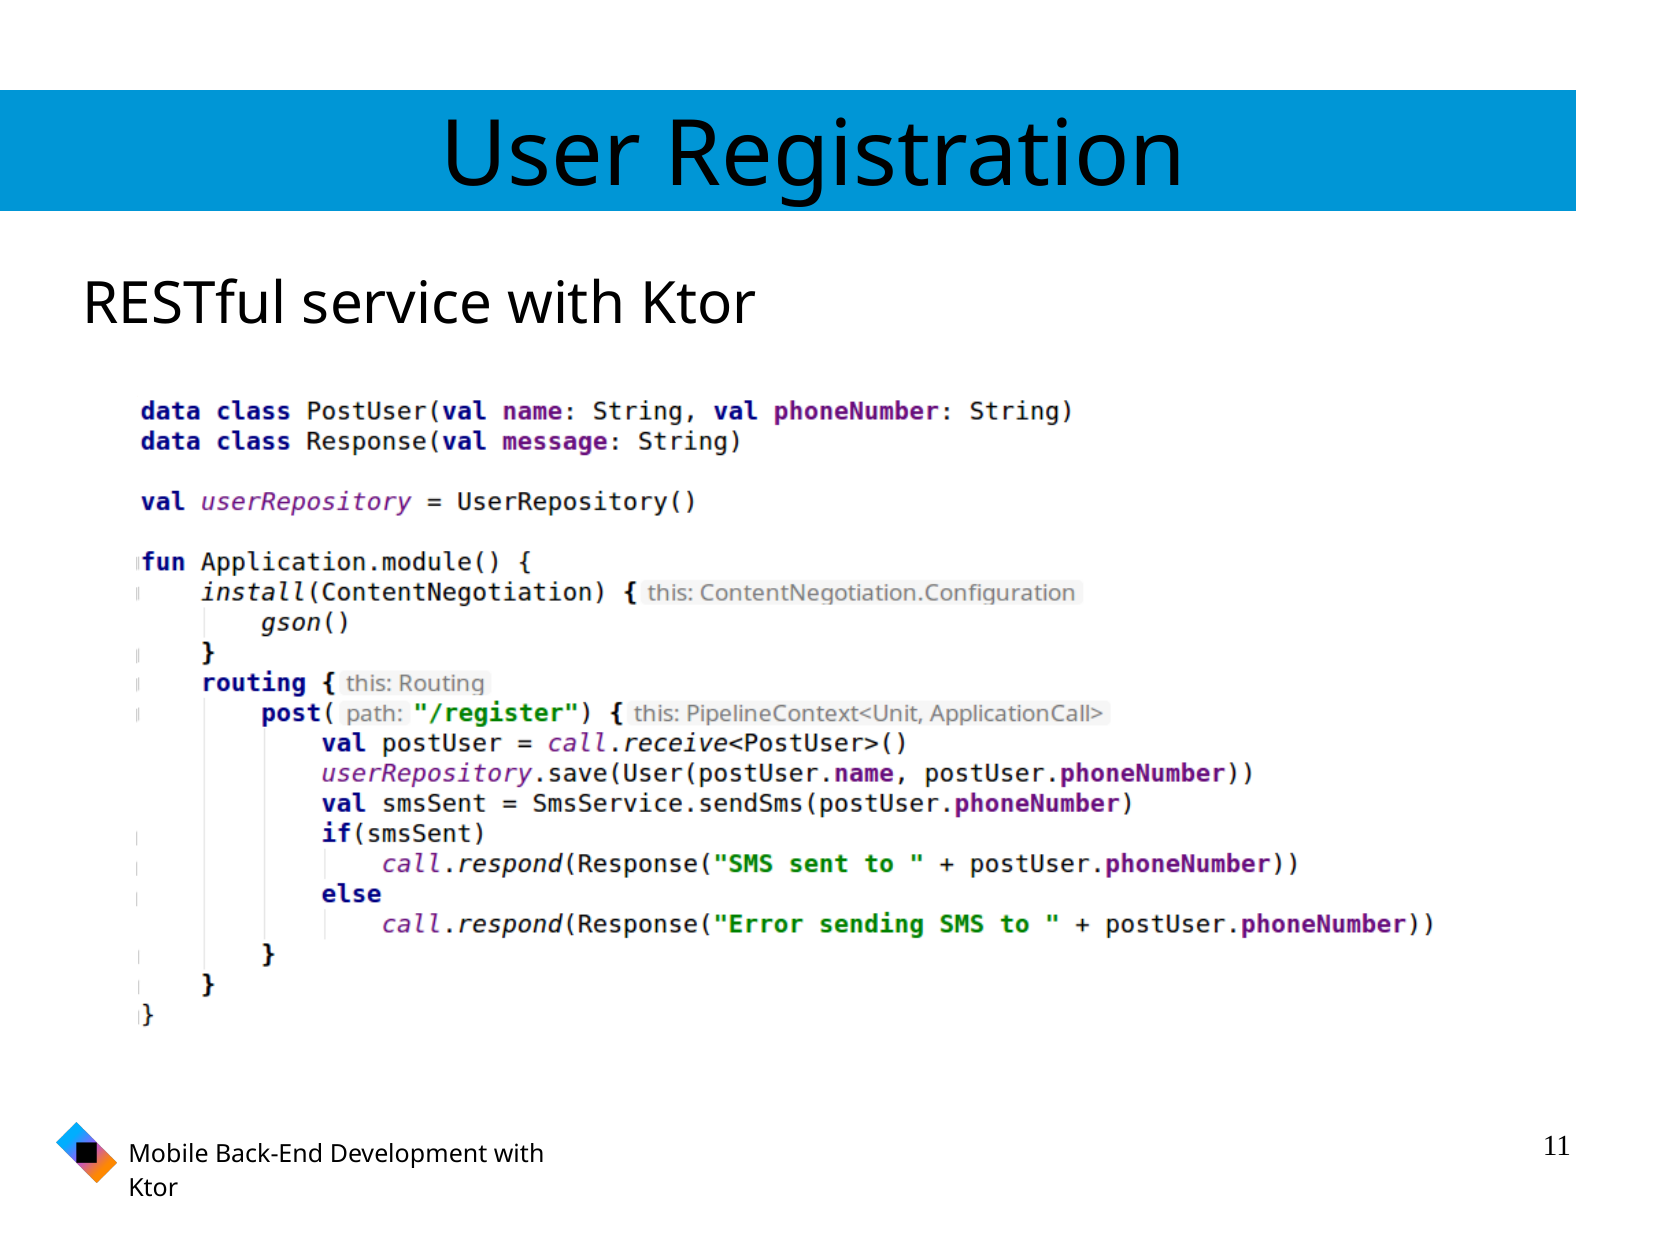

# User Registration
RESTful service with Ktor
Mobile Back-End Development with Ktor
11